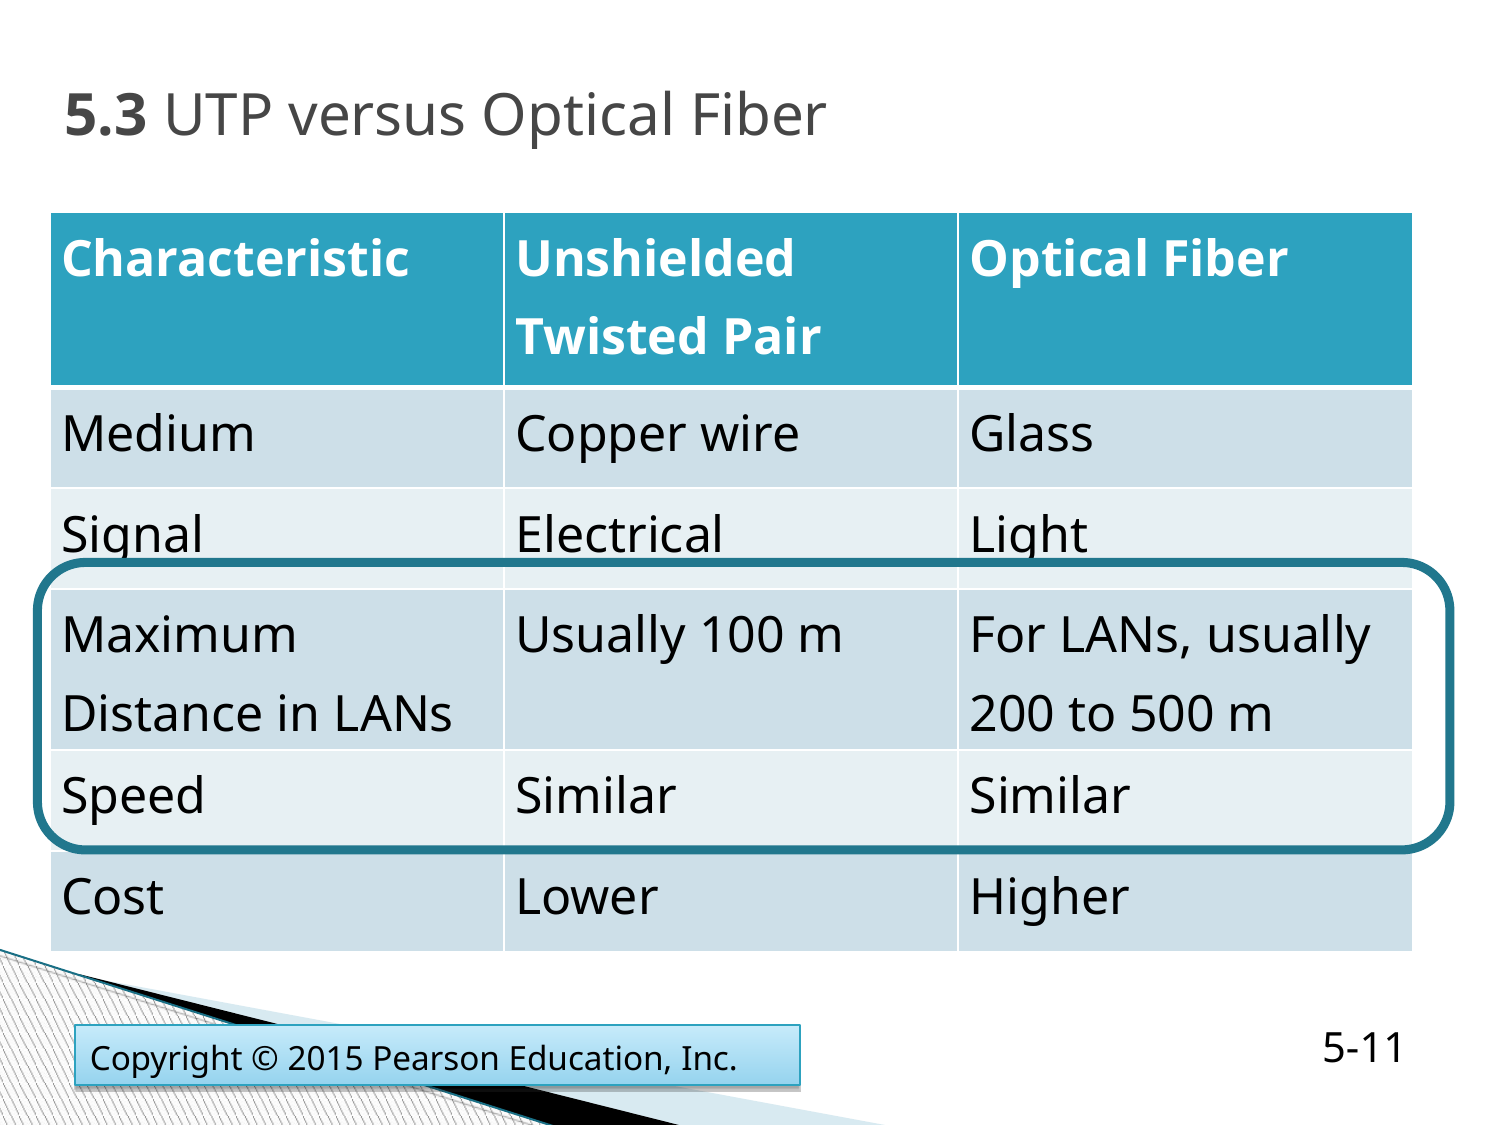

# 5.3 UTP versus Optical Fiber
| Characteristic | Unshielded Twisted Pair | Optical Fiber |
| --- | --- | --- |
| Medium | Copper wire | Glass |
| Signal | Electrical | Light |
| Maximum Distance in LANs | Usually 100 m | For LANs, usually 200 to 500 m |
| Speed | Similar | Similar |
| Cost | Lower | Higher |
Copyright © 2015 Pearson Education, Inc.